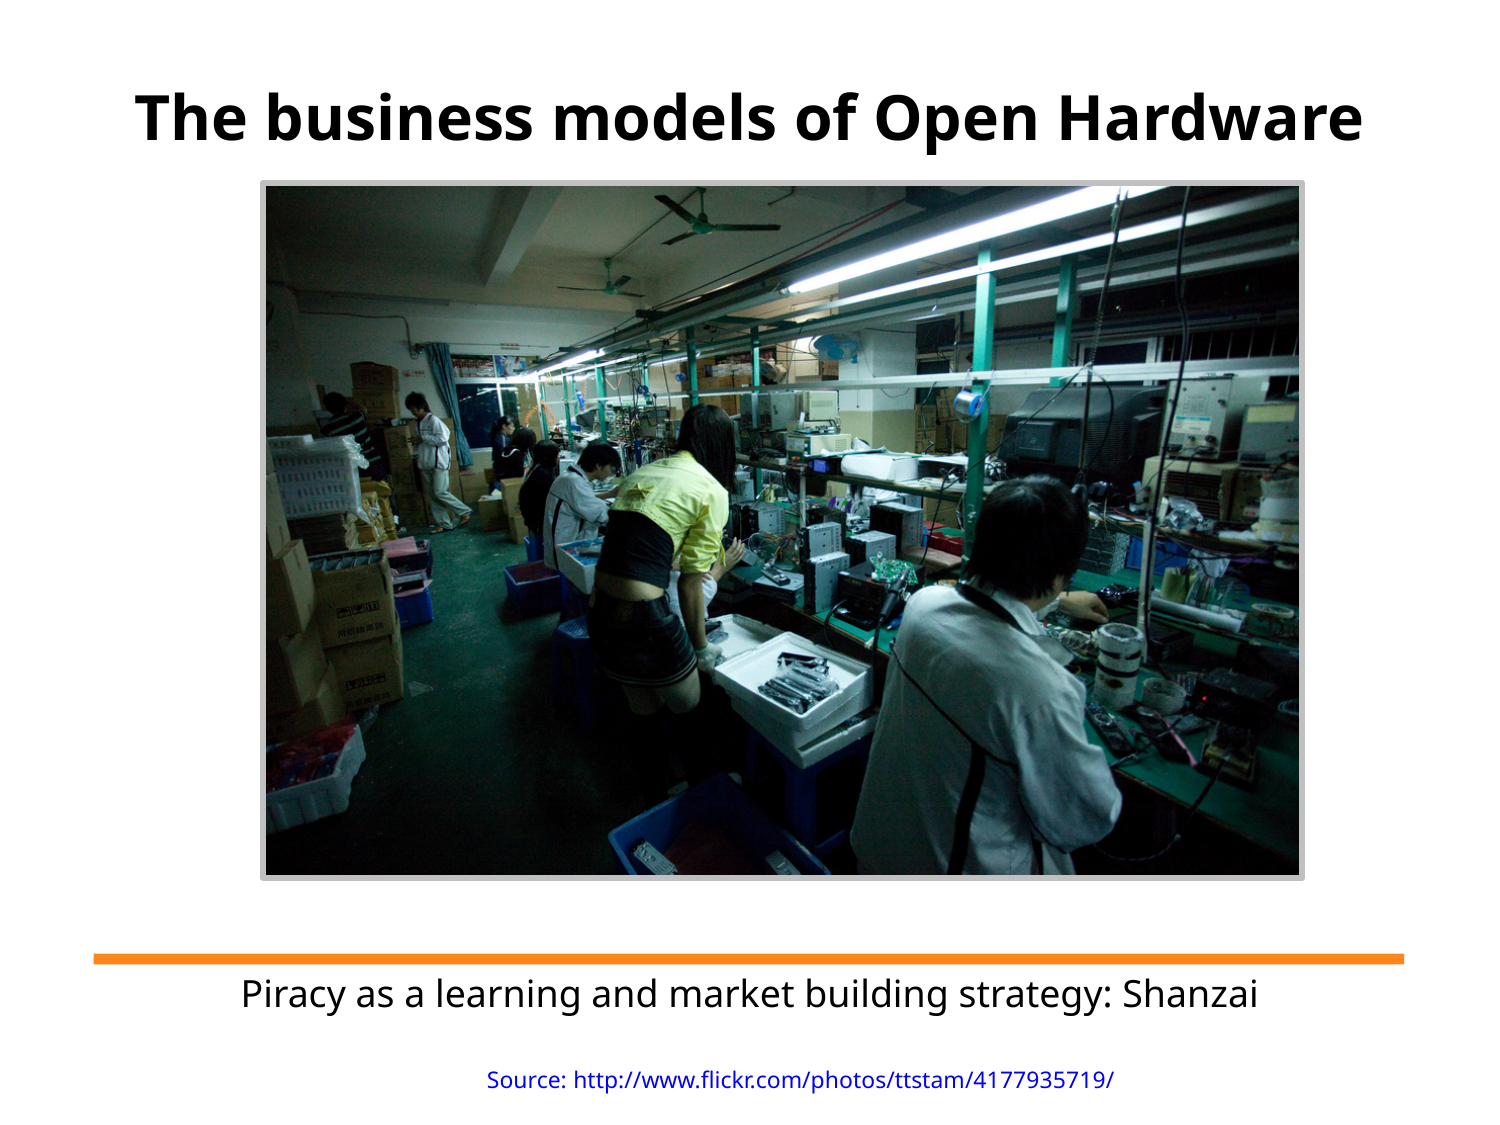

# The business models of Open Hardware
Piracy as a learning and market building strategy: Shanzai
Source: http://www.flickr.com/photos/ttstam/4177935719/